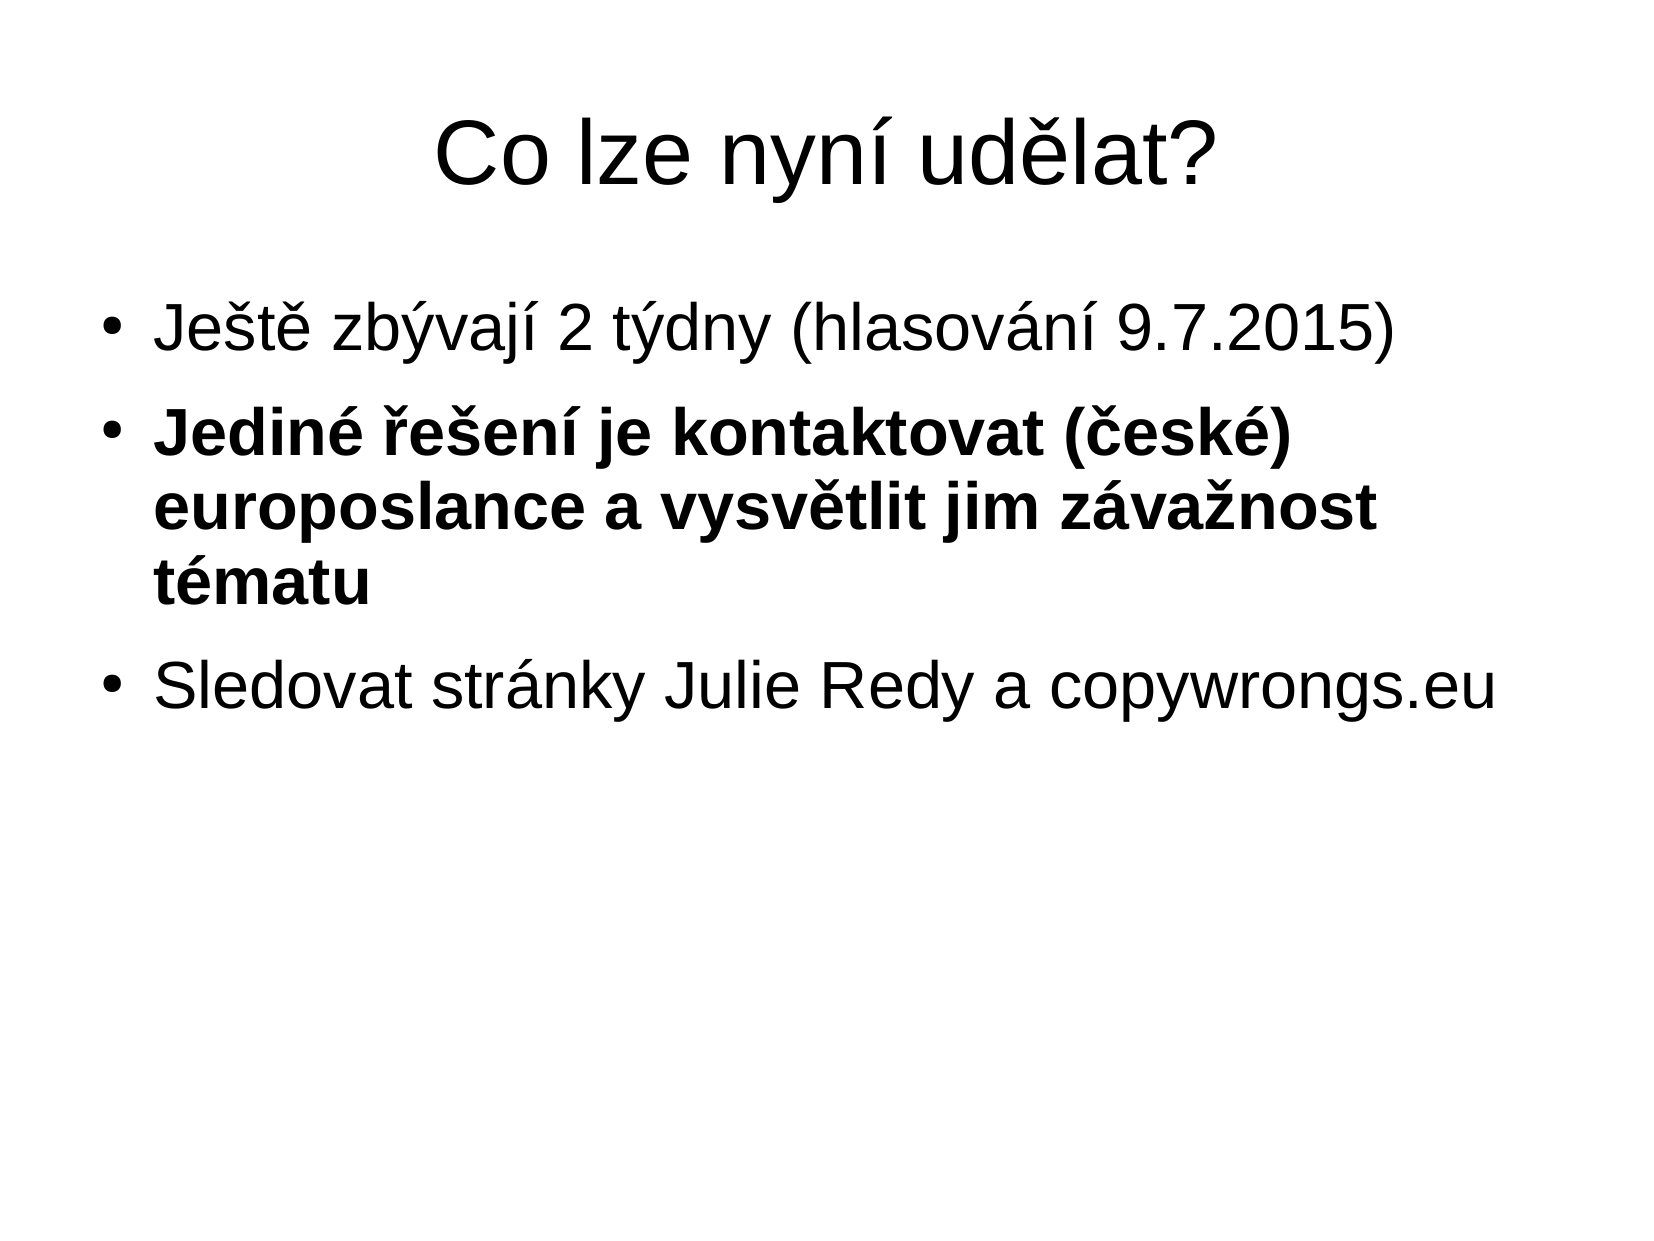

# Co lze nyní udělat?
Ještě zbývají 2 týdny (hlasování 9.7.2015)
Jediné řešení je kontaktovat (české) europoslance a vysvětlit jim závažnost tématu
Sledovat stránky Julie Redy a copywrongs.eu